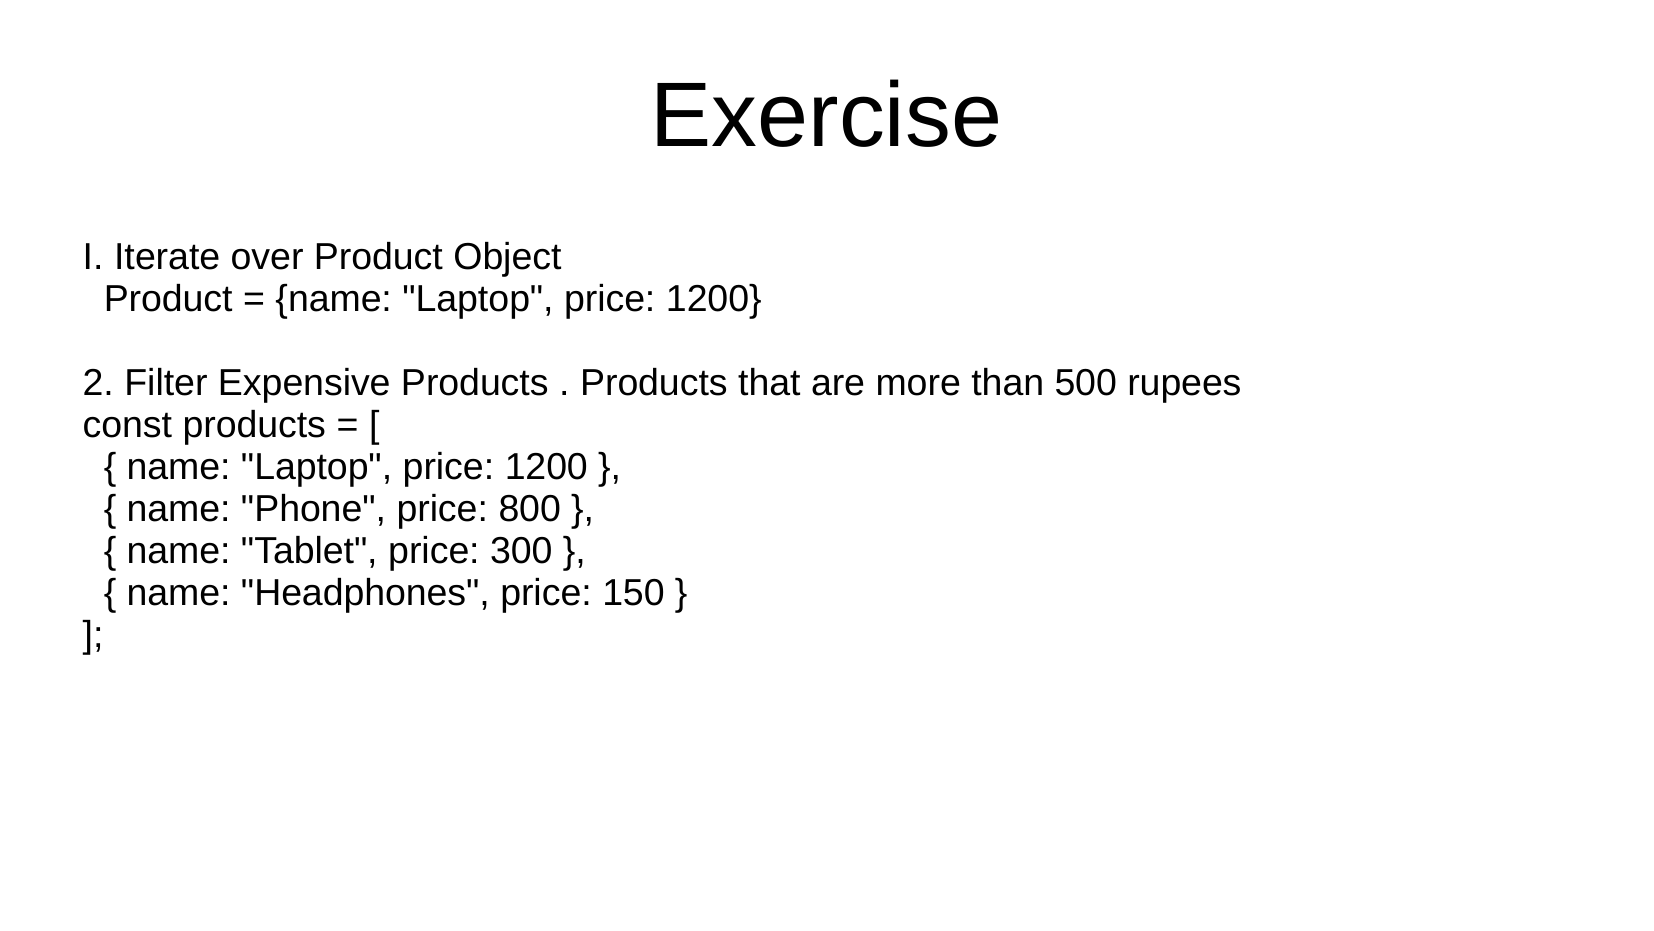

# Exercise
I. Iterate over Product Object
 Product = {name: "Laptop", price: 1200}
2. Filter Expensive Products . Products that are more than 500 rupees
const products = [
 { name: "Laptop", price: 1200 },
 { name: "Phone", price: 800 },
 { name: "Tablet", price: 300 },
 { name: "Headphones", price: 150 }
];